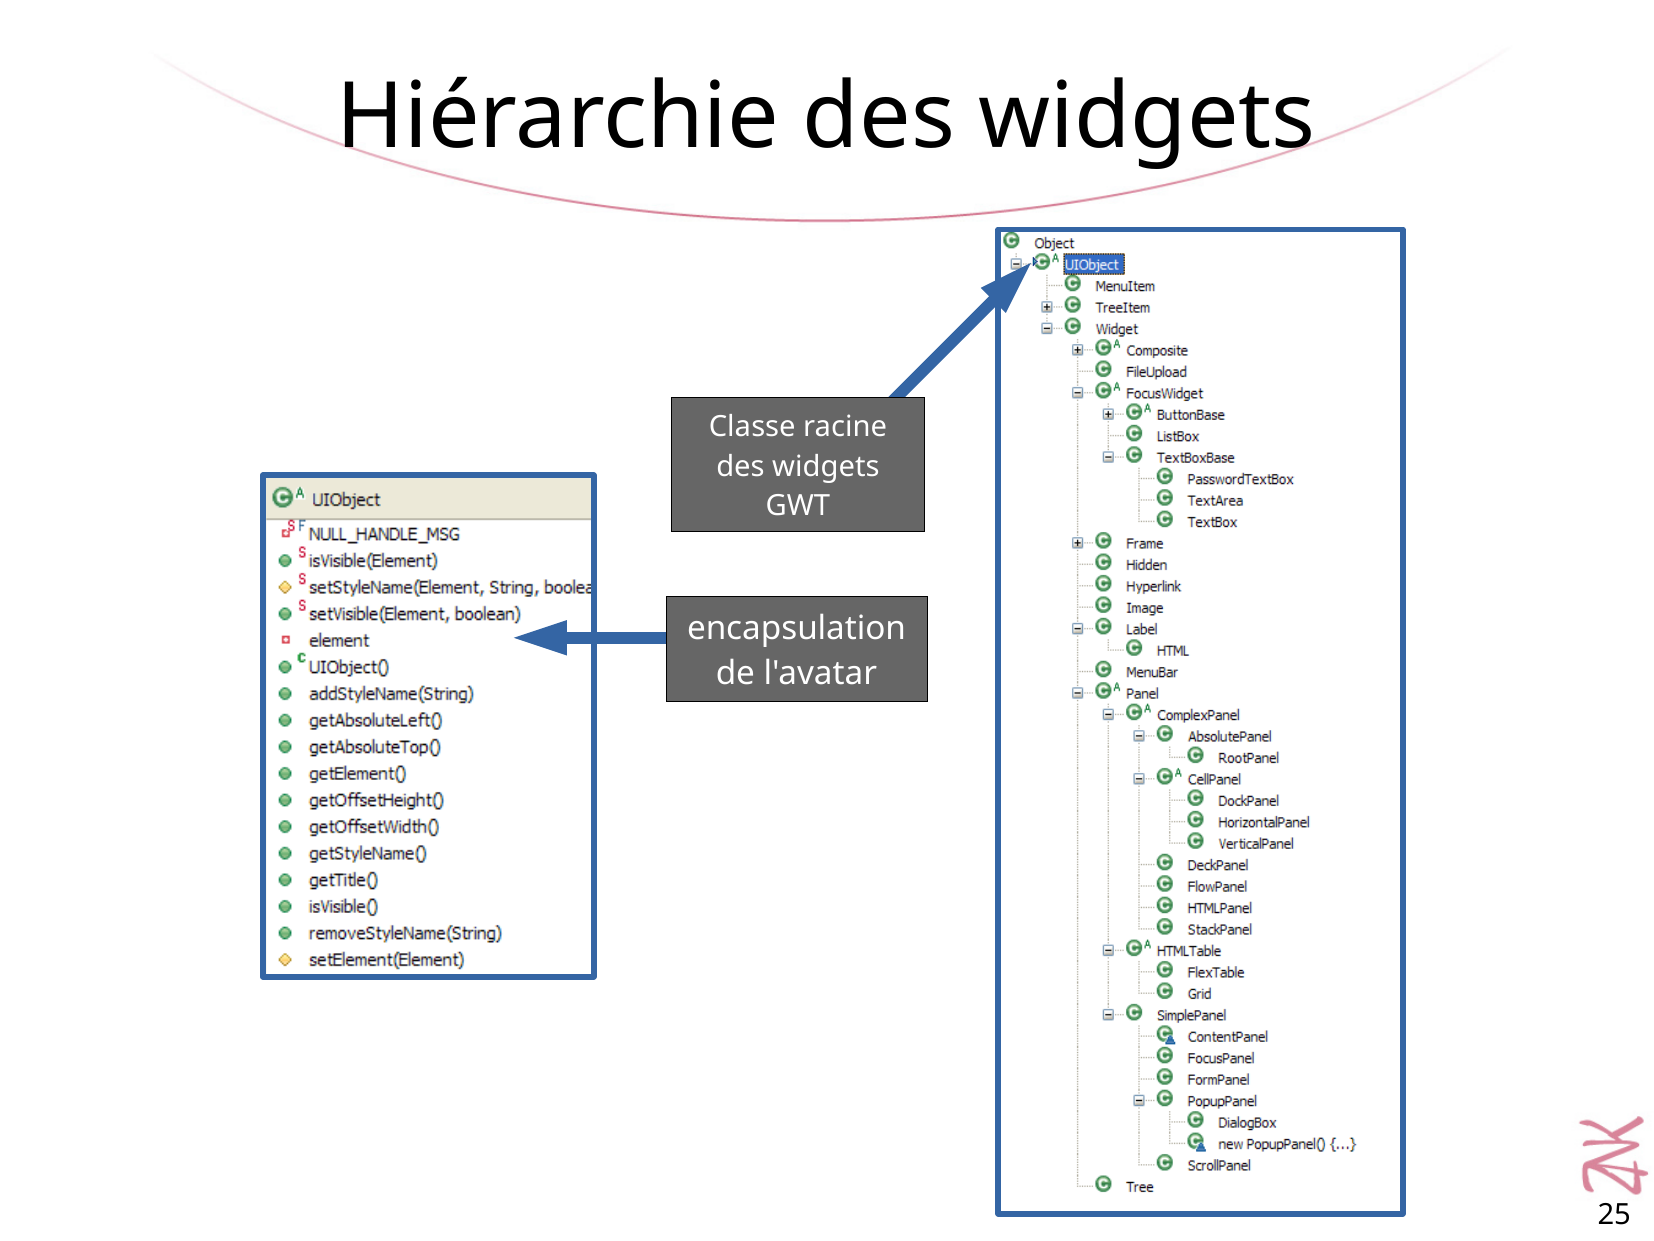

# Hiérarchie des widgets
Classe racine des widgets GWT
encapsulation de l'avatar
25